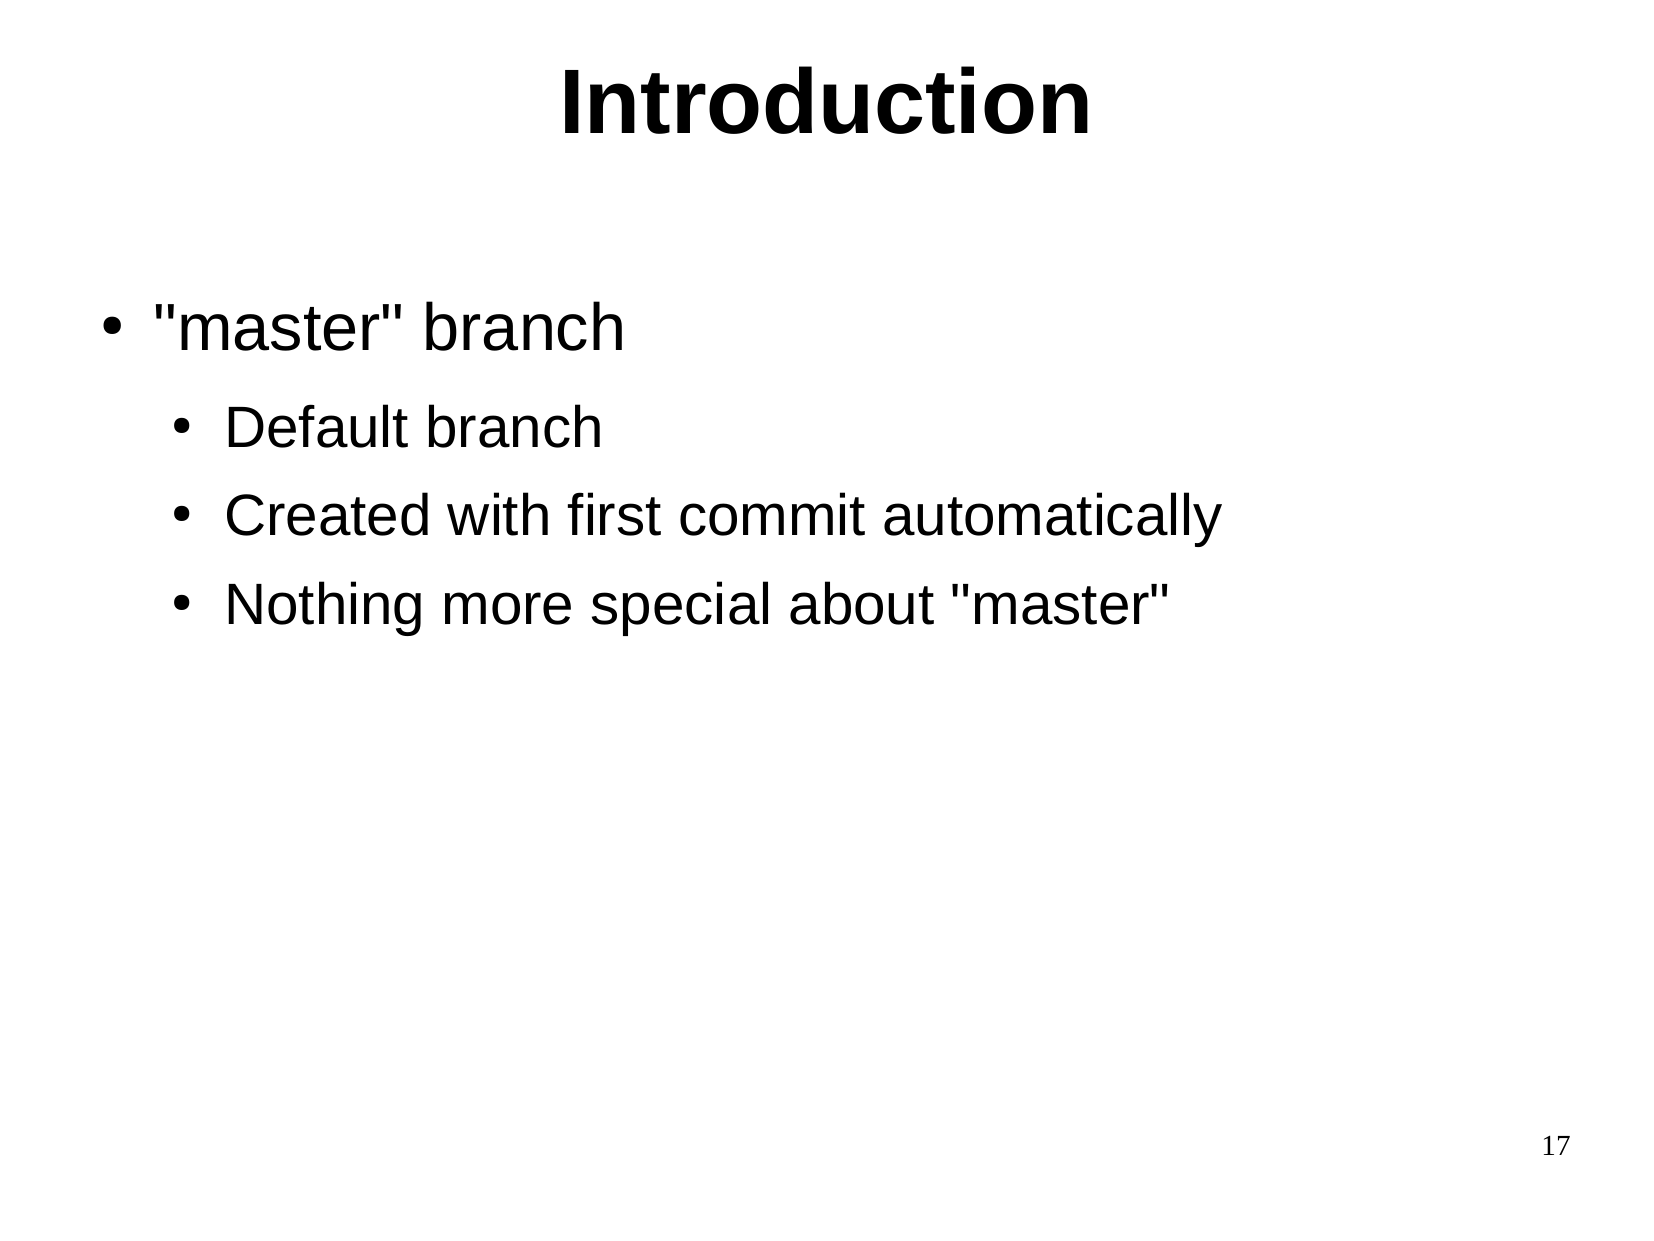

# Introduction
"master" branch
Default branch
Created with first commit automatically
Nothing more special about "master"
17